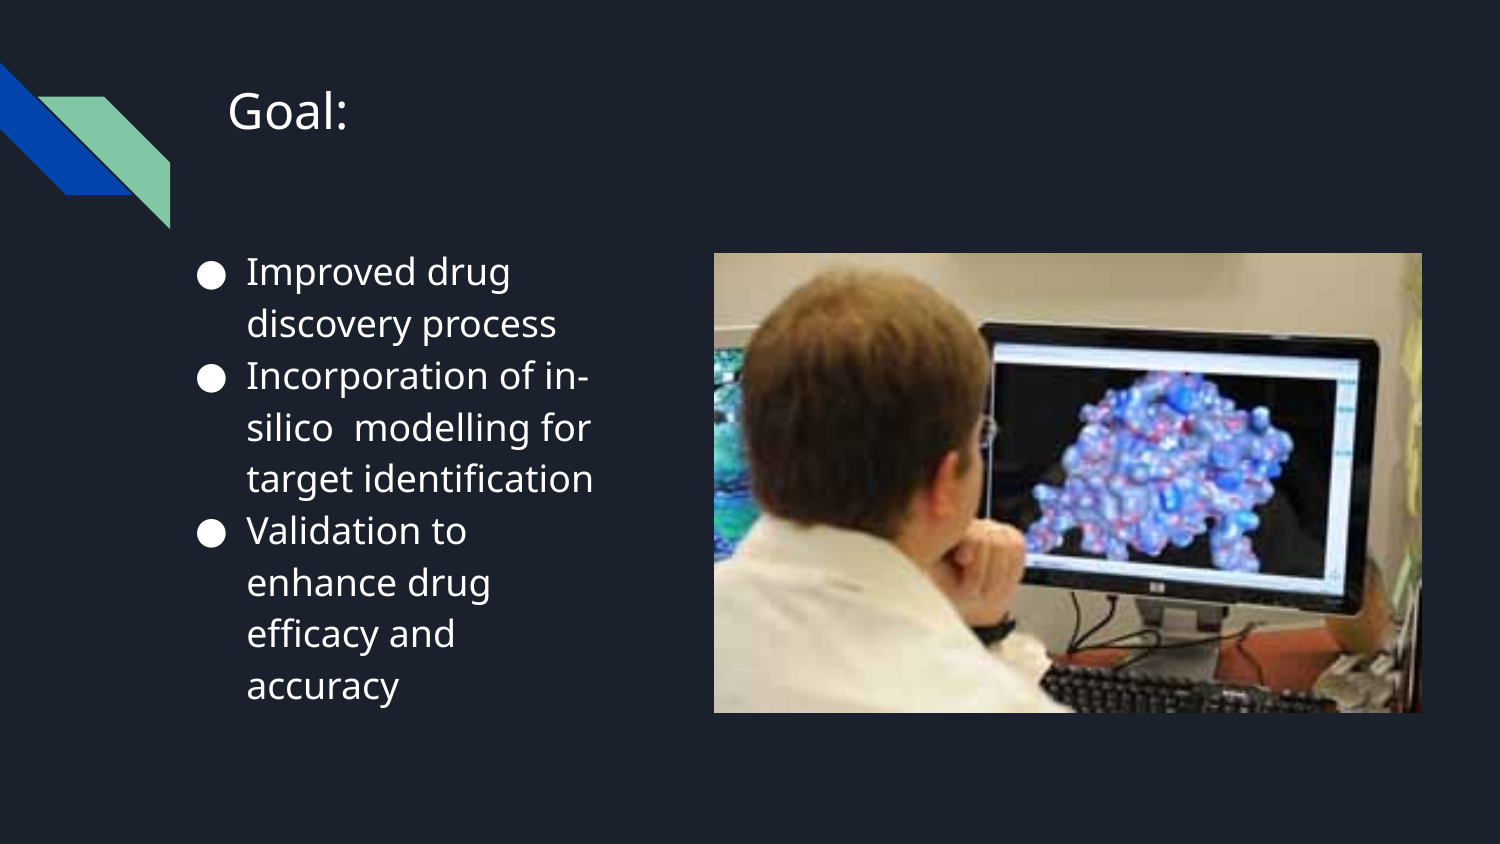

# Goal:
Improved drug discovery process
Incorporation of in-silico modelling for target identification
Validation to enhance drug efficacy and accuracy